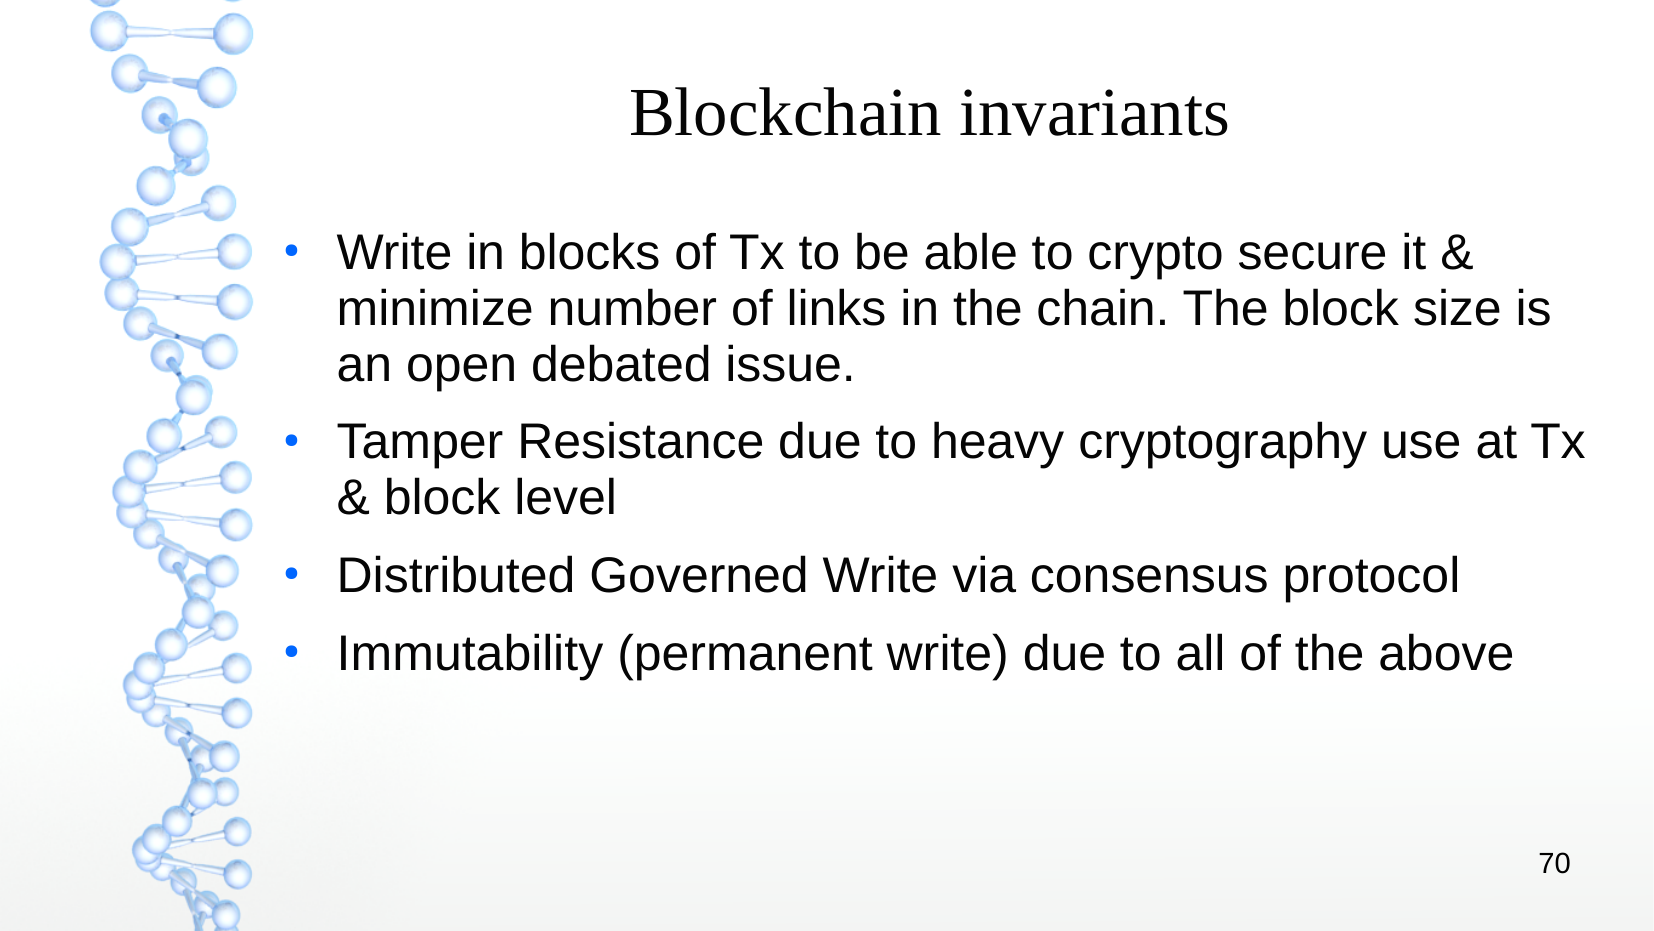

# Blockchain invariants
Write in blocks of Tx to be able to crypto secure it & minimize number of links in the chain. The block size is an open debated issue.
Tamper Resistance due to heavy cryptography use at Tx & block level
Distributed Governed Write via consensus protocol
Immutability (permanent write) due to all of the above
70